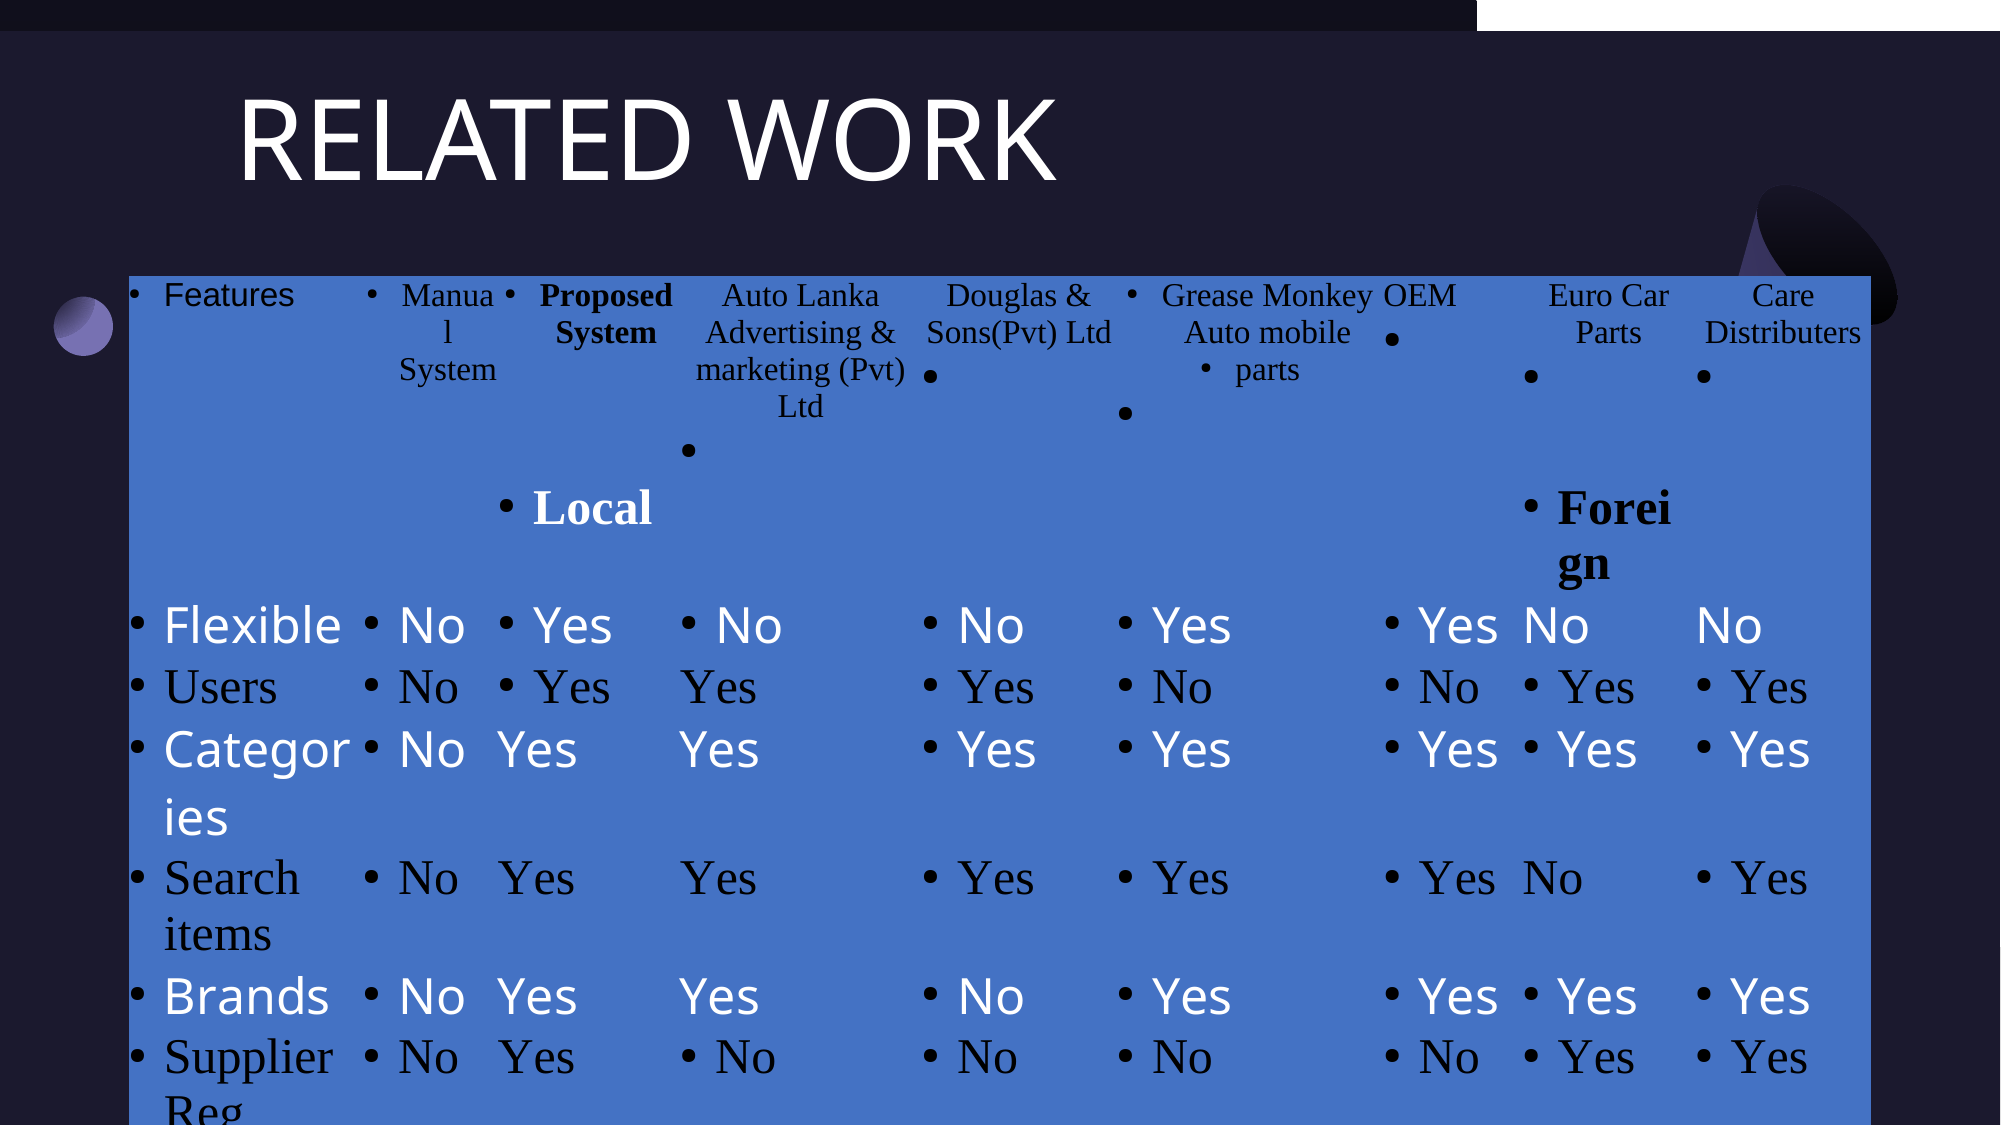

# RELATED WORK
| Features | Manual System | Proposed System | Auto Lanka Advertising & marketing (Pvt) Ltd | Douglas & Sons(Pvt) Ltd | Grease Monkey Auto mobile parts | OEM | Euro Car Parts | Care Distributers |
| --- | --- | --- | --- | --- | --- | --- | --- | --- |
| | | Local | | | | | Foreign | |
| Flexible | No | Yes | No | No | Yes | Yes | No | No |
| Users | No | Yes | Yes | Yes | No | No | Yes | Yes |
| Categories | No | Yes | Yes | Yes | Yes | Yes | Yes | Yes |
| Search items | No | Yes | Yes | Yes | Yes | Yes | No | Yes |
| Brands | No | Yes | Yes | No | Yes | Yes | Yes | Yes |
| Supplier Reg | No | Yes | No | No | No | No | Yes | Yes |
| Delivery | Yes | No | No | No | No | No | No | Yes |